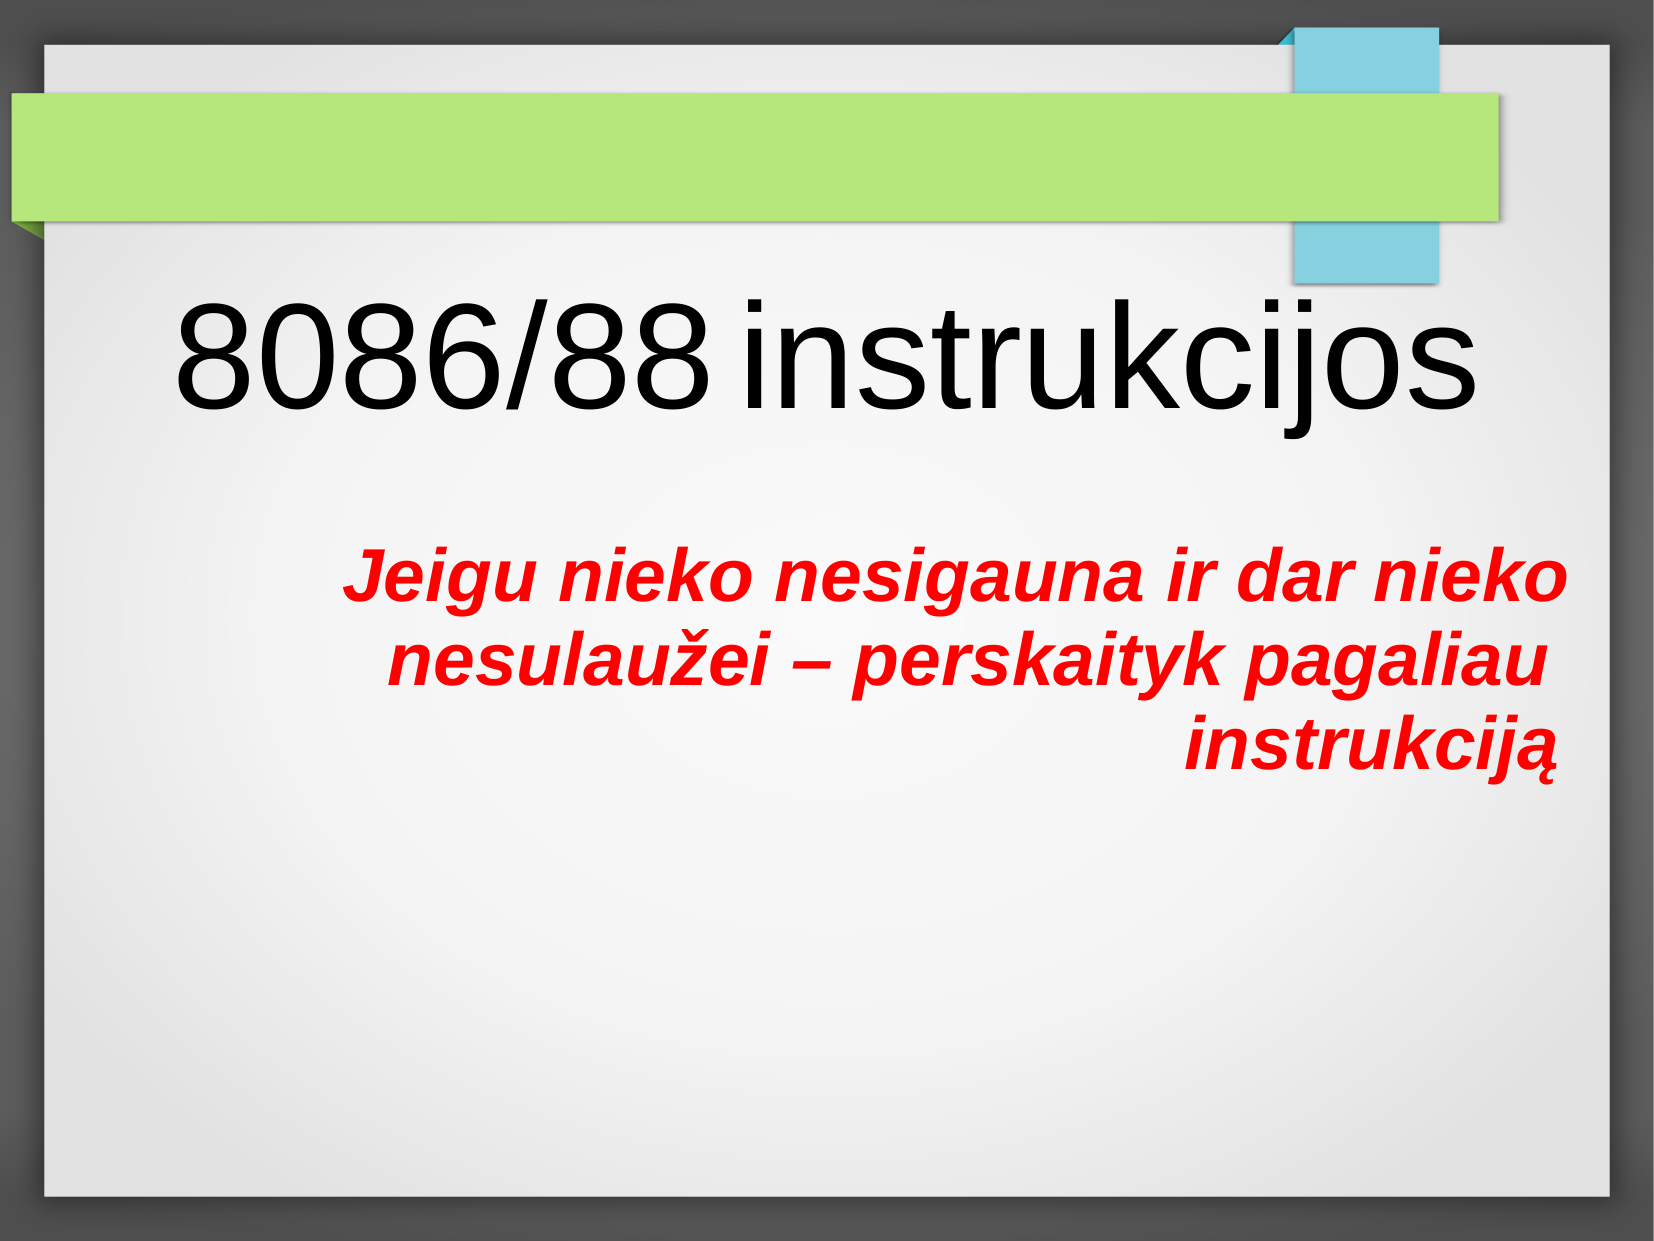

# 8086/88 instrukcijos
Jeigu nieko nesigauna ir dar nieko nesulaužei – perskaityk pagaliau instrukciją